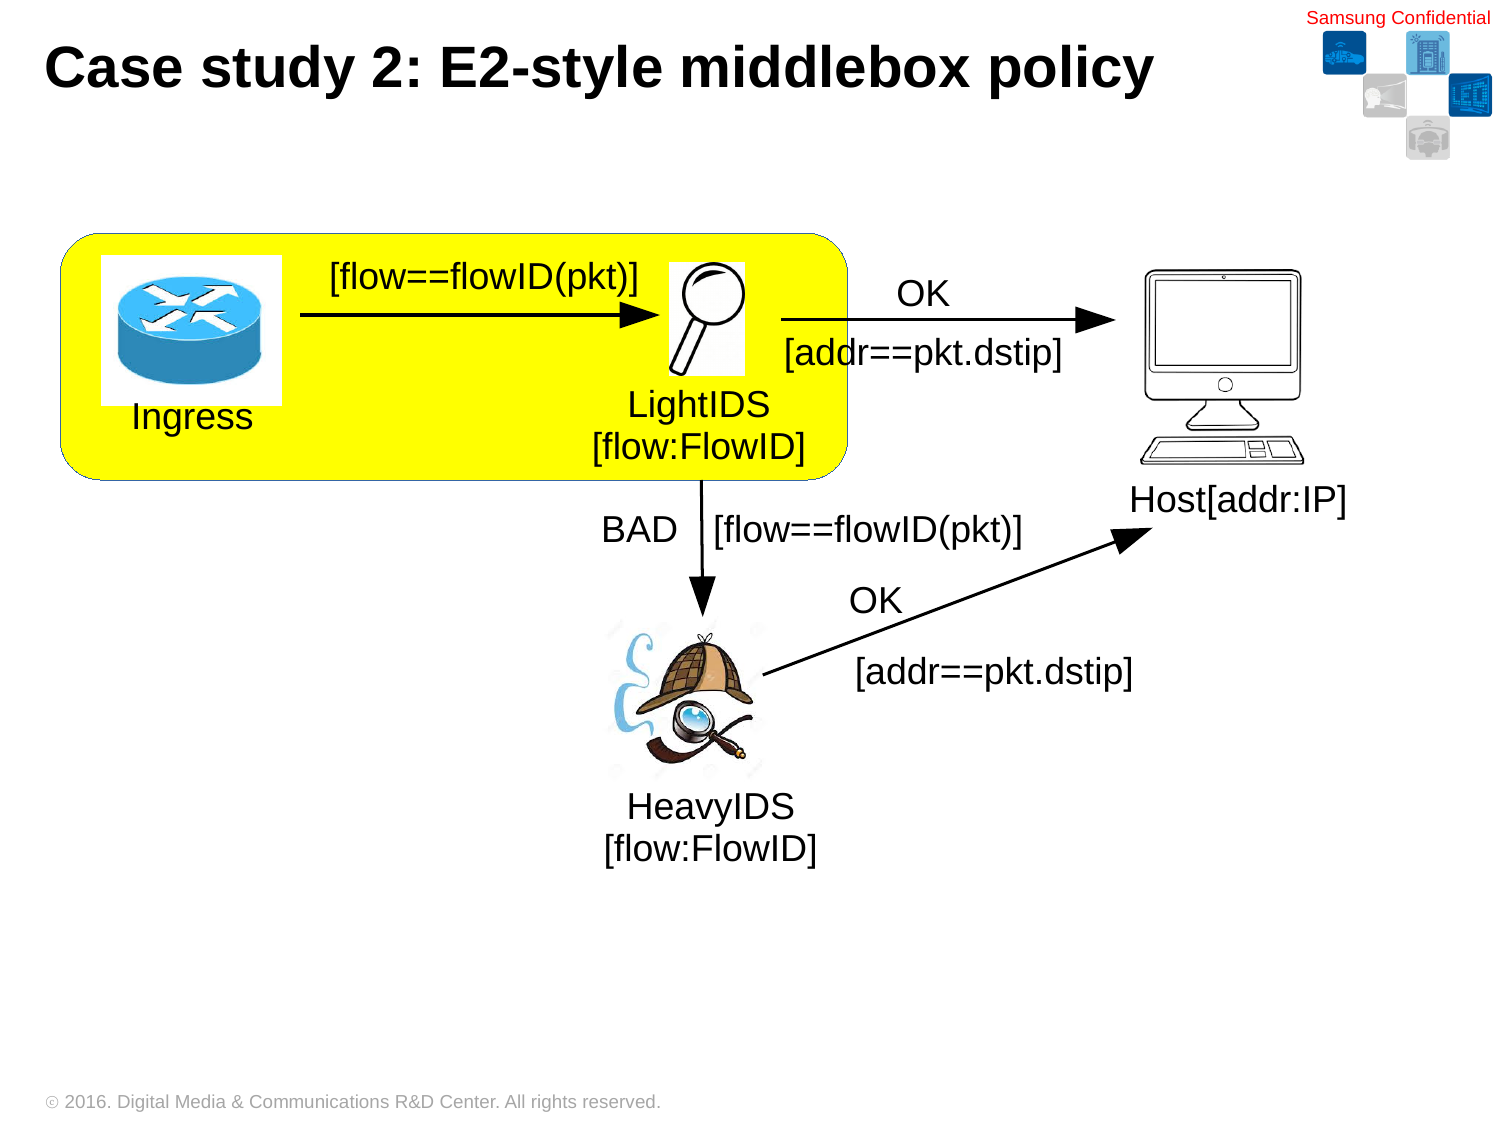

# Case study 2: E2-style middlebox policy
[flow==flowID(pkt)]
OK
[addr==pkt.dstip]
LightIDS
[flow:FlowID]
Ingress
Host[addr:IP]
BAD
[flow==flowID(pkt)]
OK
[addr==pkt.dstip]
HeavyIDS
[flow:FlowID]